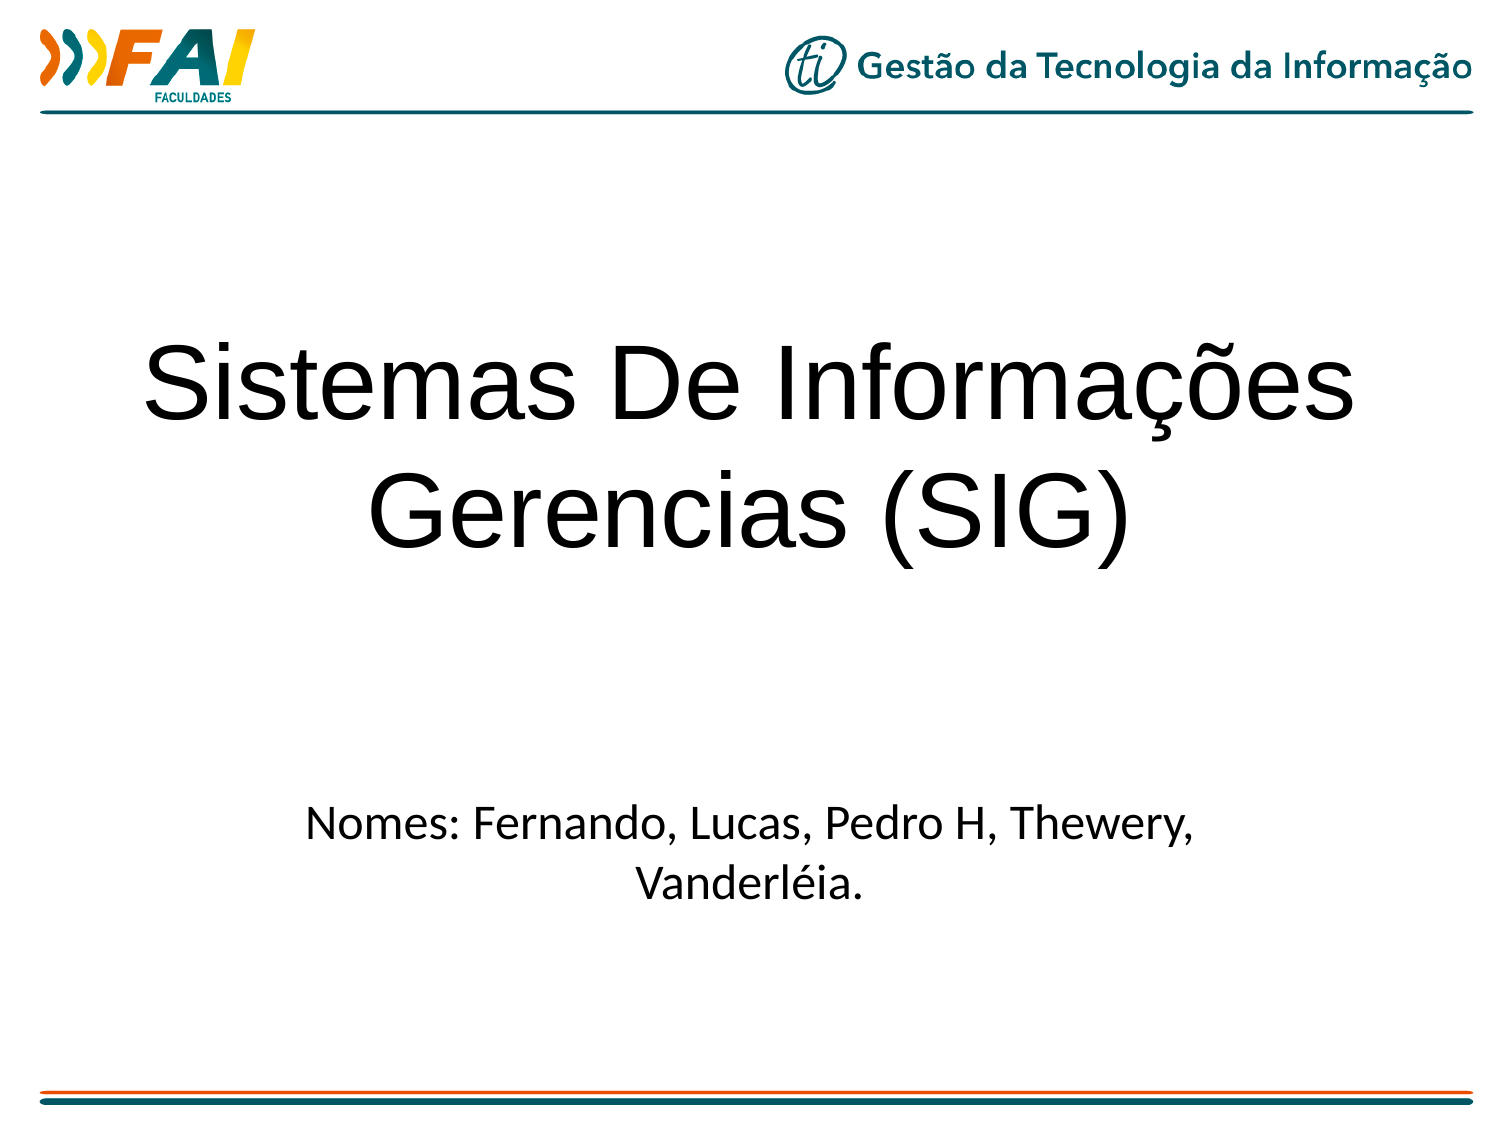

# Sistemas De Informações Gerencias (SIG)
Nomes: Fernando, Lucas, Pedro H, Thewery, Vanderléia.